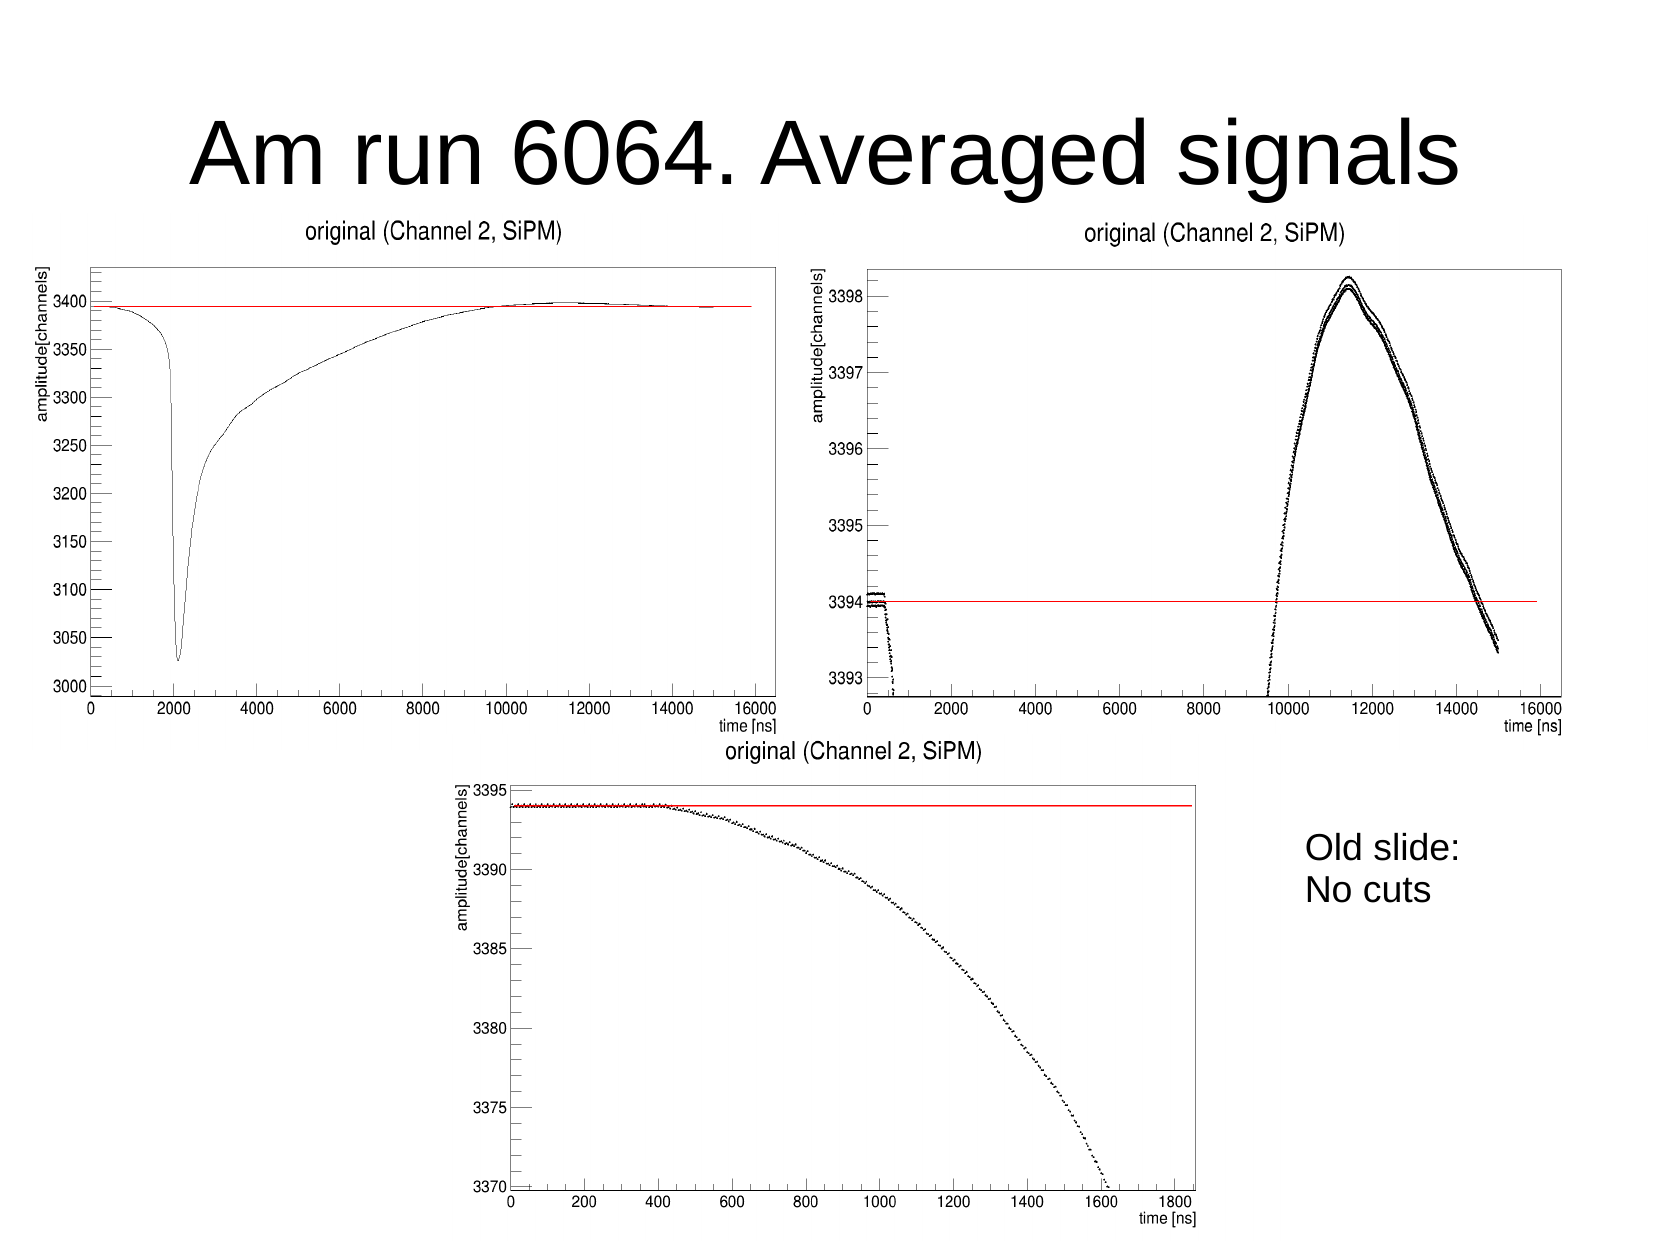

# Am run 6064. Averaged signals
Old slide:
No cuts